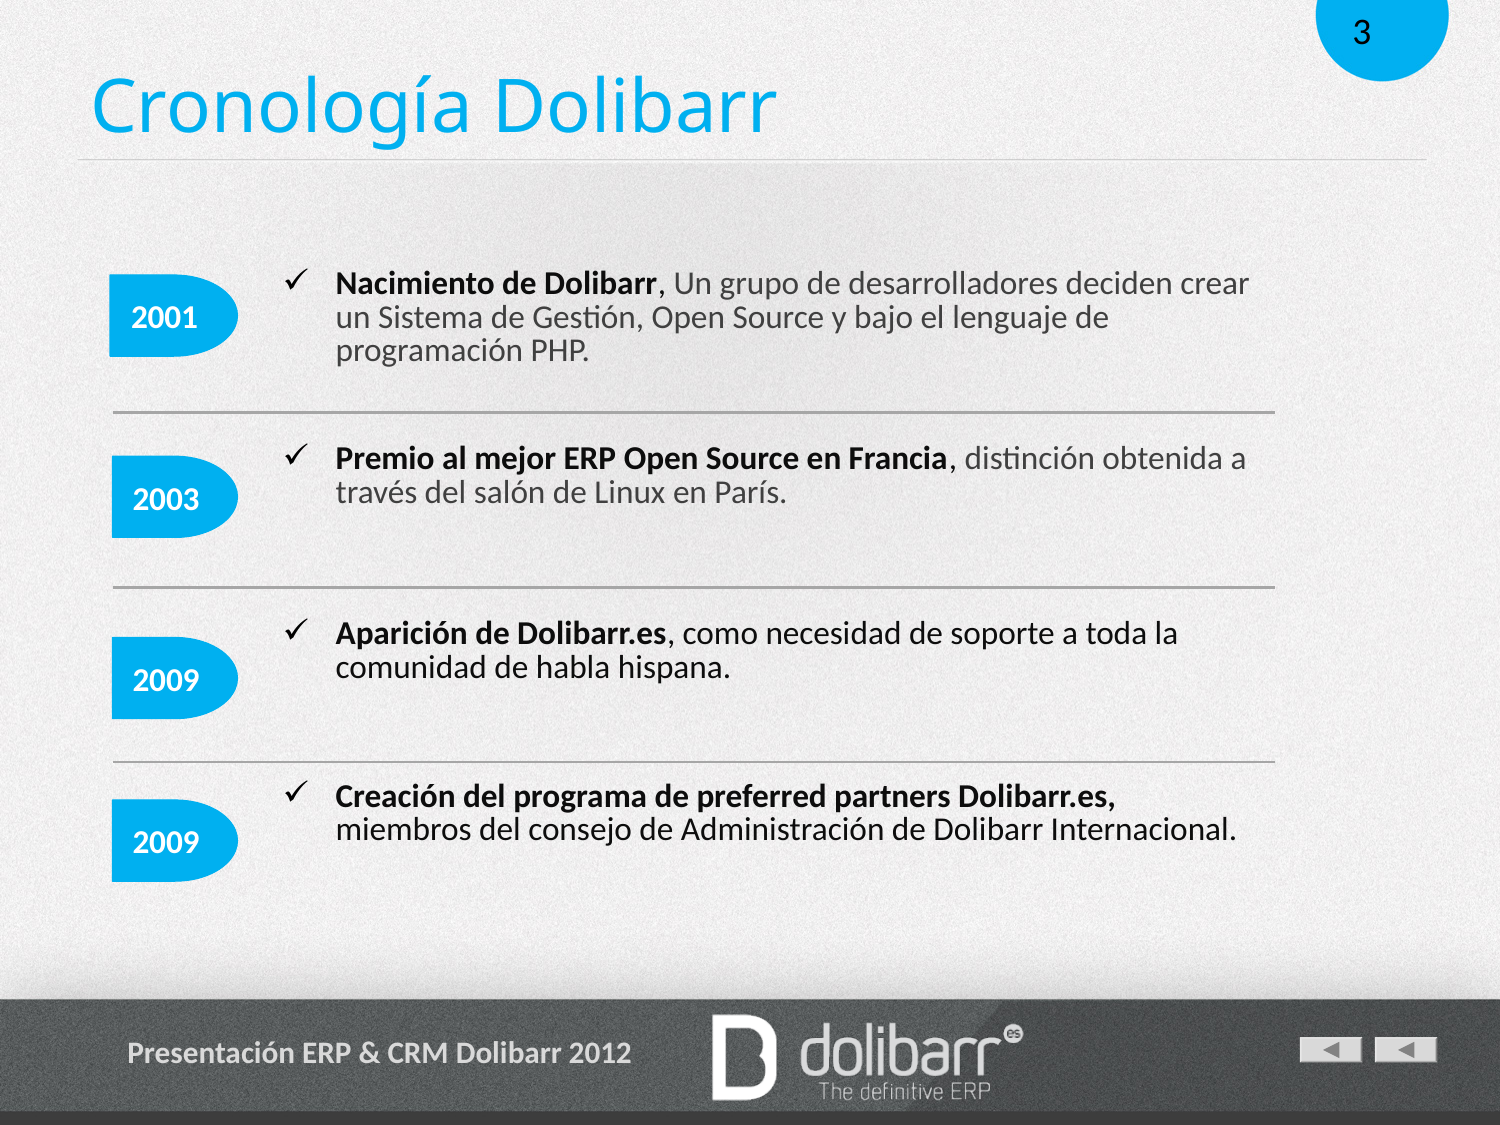

# Cronología Dolibarr
Nacimiento de Dolibarr, Un grupo de desarrolladores deciden crear un Sistema de Gestión, Open Source y bajo el lenguaje de programación PHP.
2001
Premio al mejor ERP Open Source en Francia, distinción obtenida a través del salón de Linux en París.
2003
Aparición de Dolibarr.es, como necesidad de soporte a toda la comunidad de habla hispana.
2009
Creación del programa de preferred partners Dolibarr.es, miembros del consejo de Administración de Dolibarr Internacional.
2009
Presentación ERP & CRM Dolibarr 2012